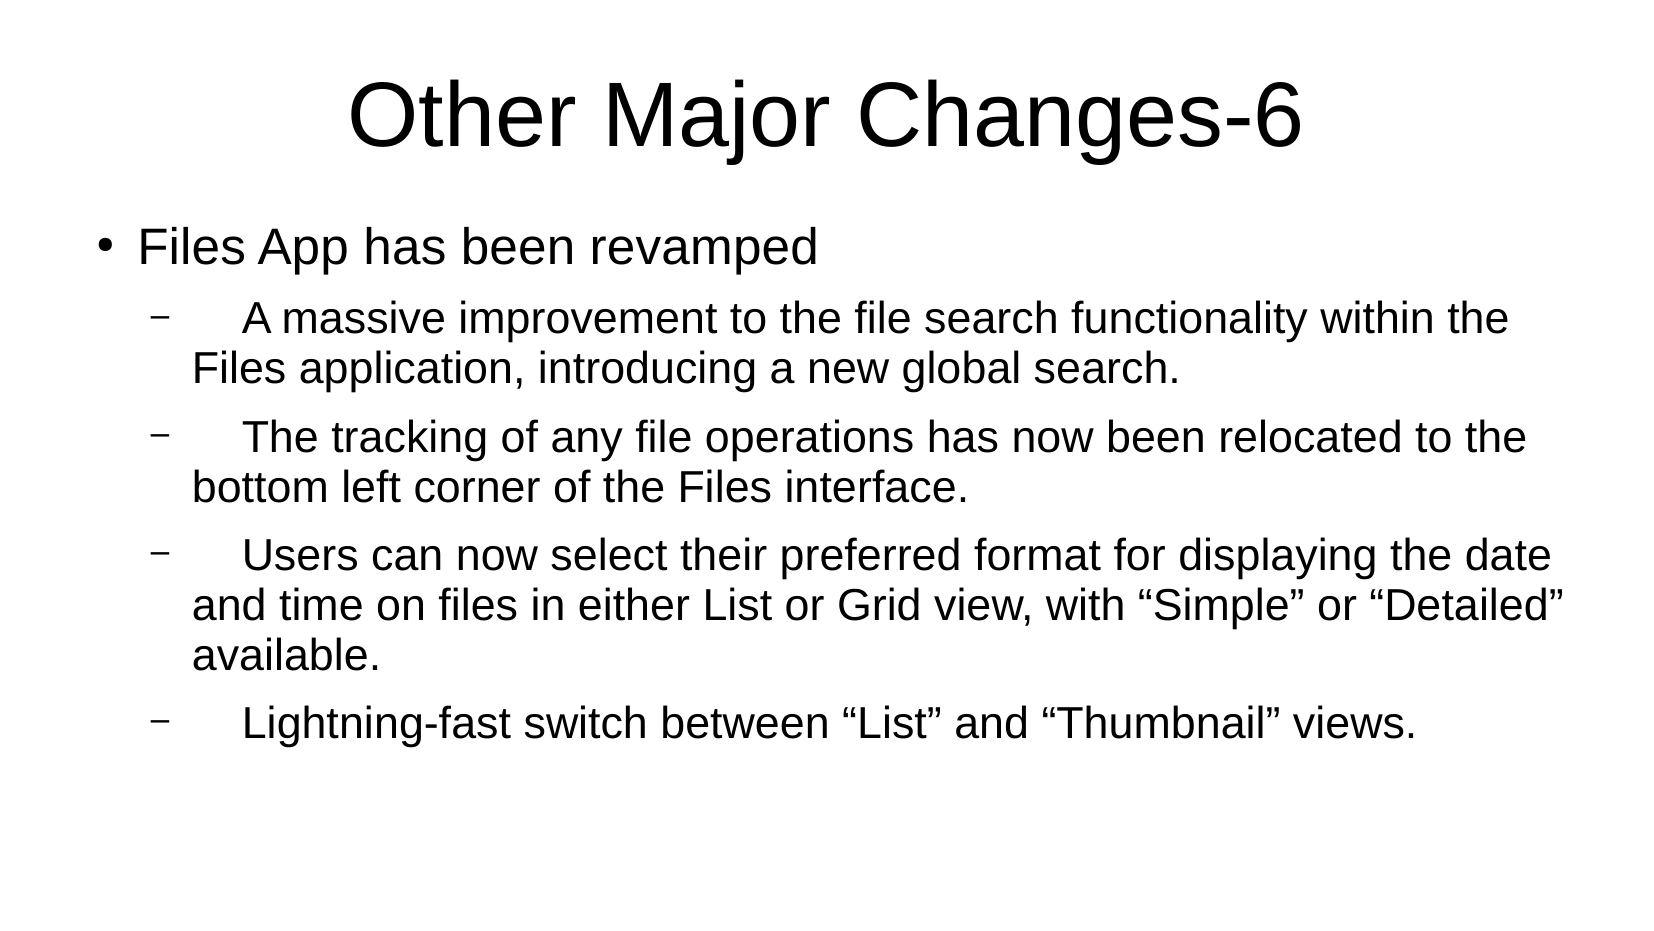

# Other Major Changes-6
Files App has been revamped
 A massive improvement to the file search functionality within the Files application, introducing a new global search.
 The tracking of any file operations has now been relocated to the bottom left corner of the Files interface.
 Users can now select their preferred format for displaying the date and time on files in either List or Grid view, with “Simple” or “Detailed” available.
 Lightning-fast switch between “List” and “Thumbnail” views.